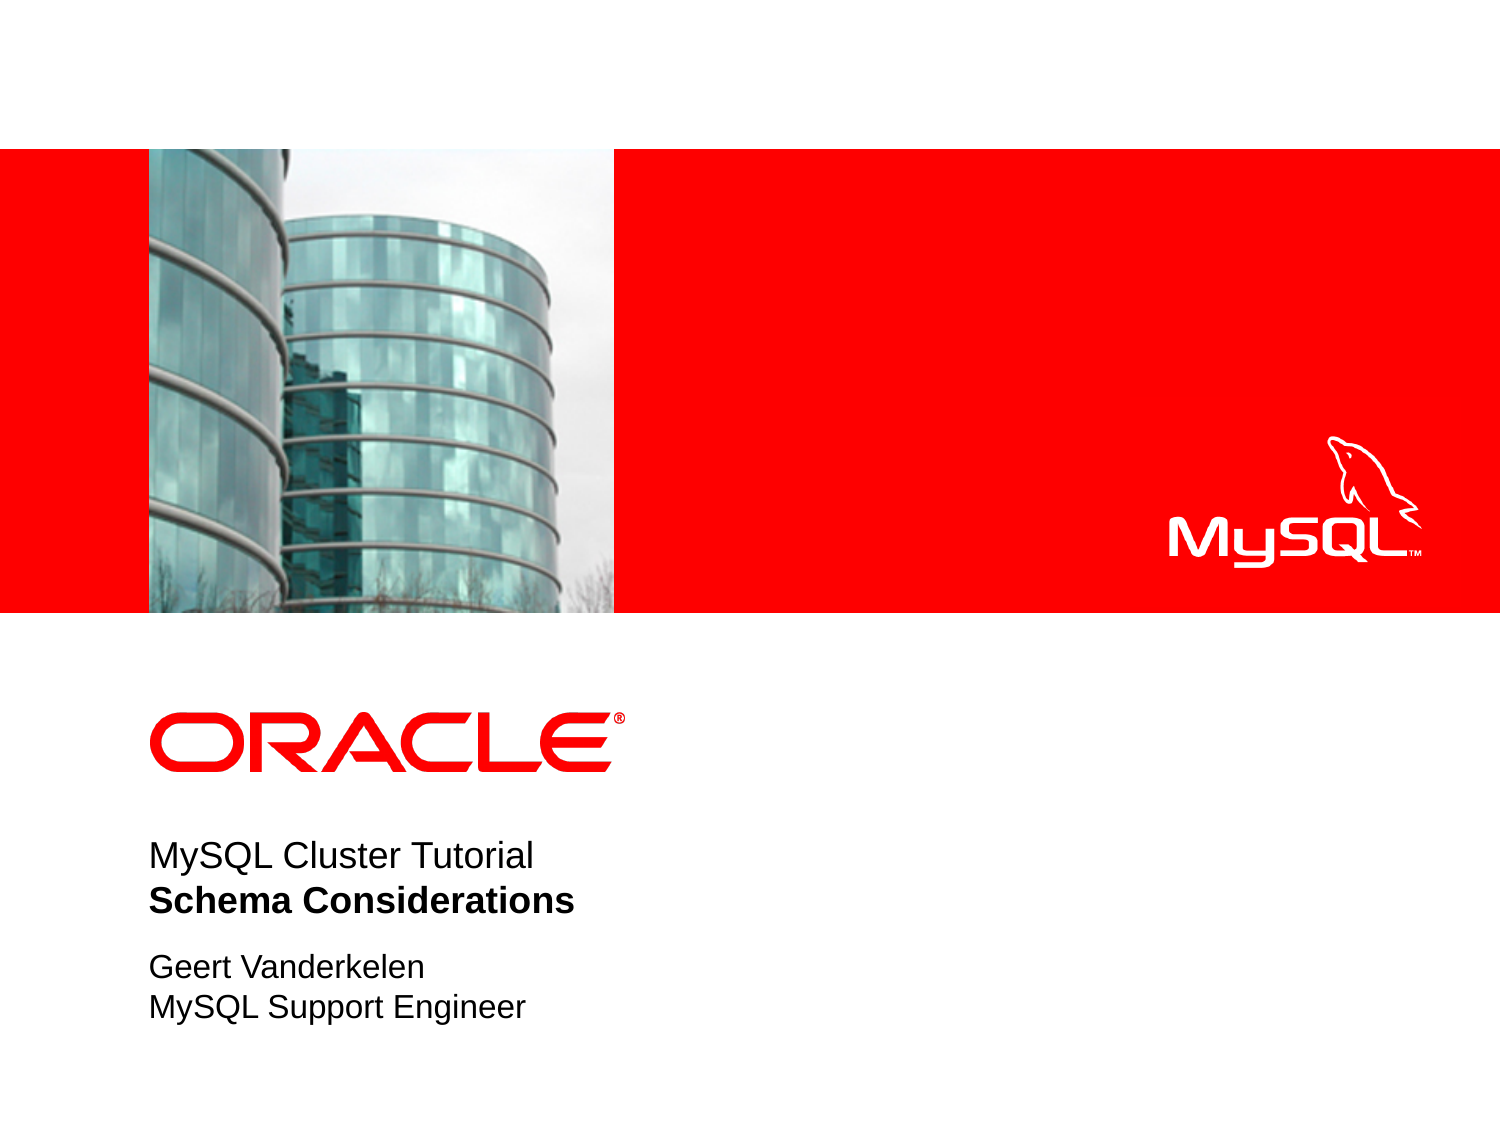

# MySQL Cluster Tutorial Schema Considerations
Geert Vanderkelen
MySQL Support Engineer